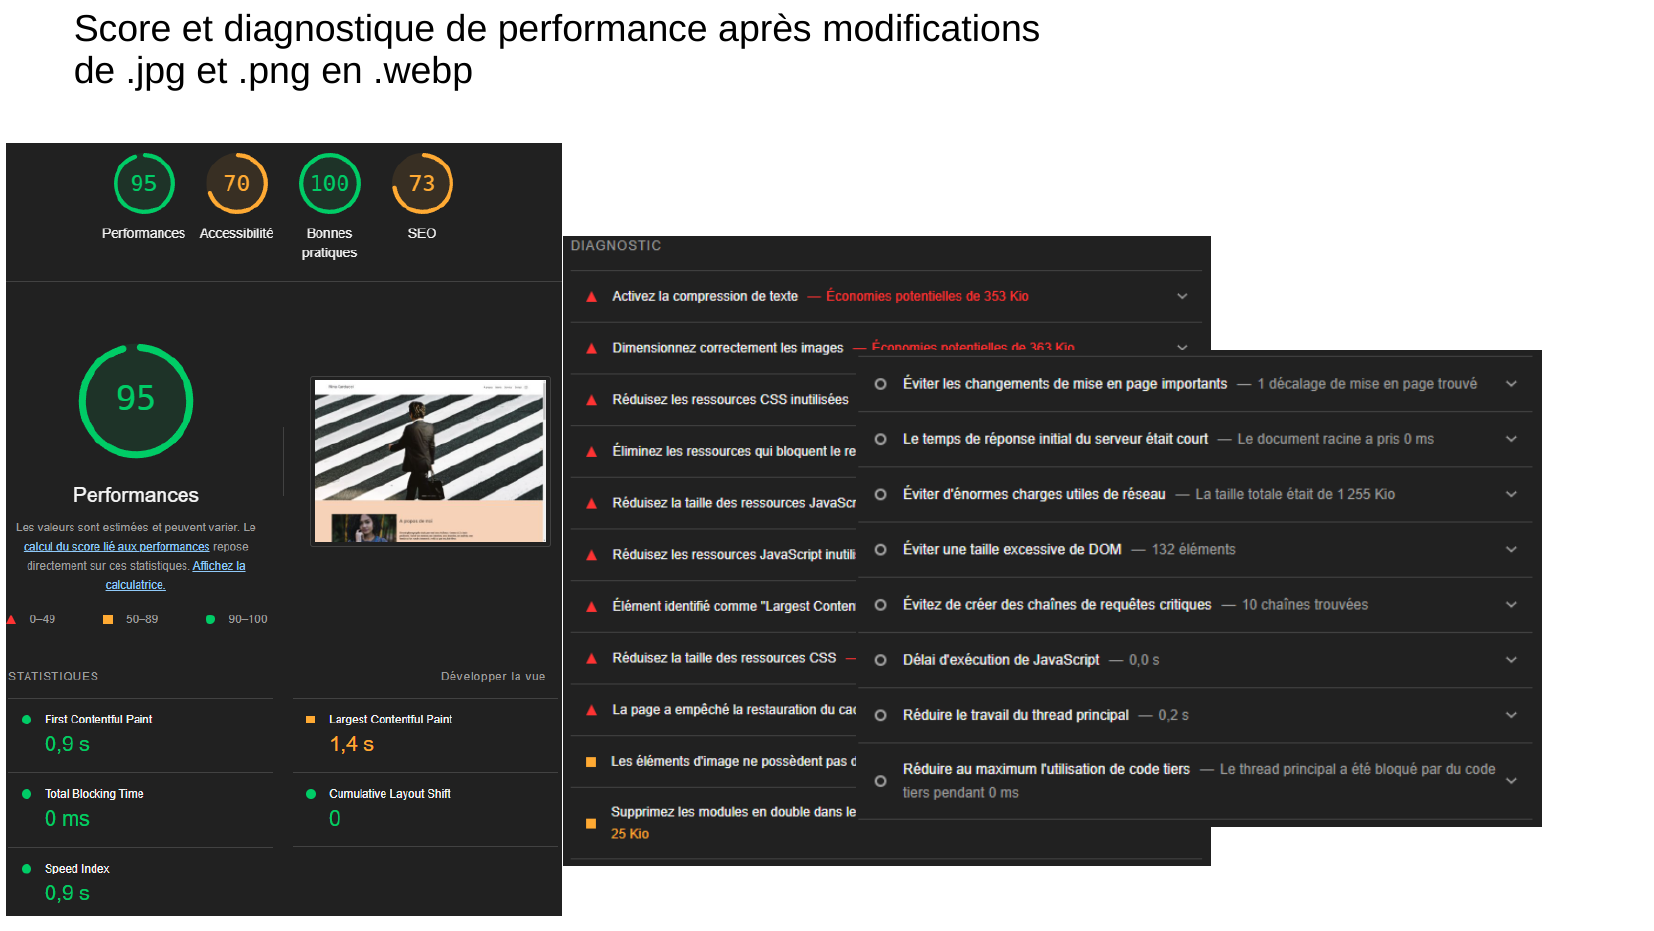

Score et diagnostique de performance après modifications de .jpg et .png en .webp